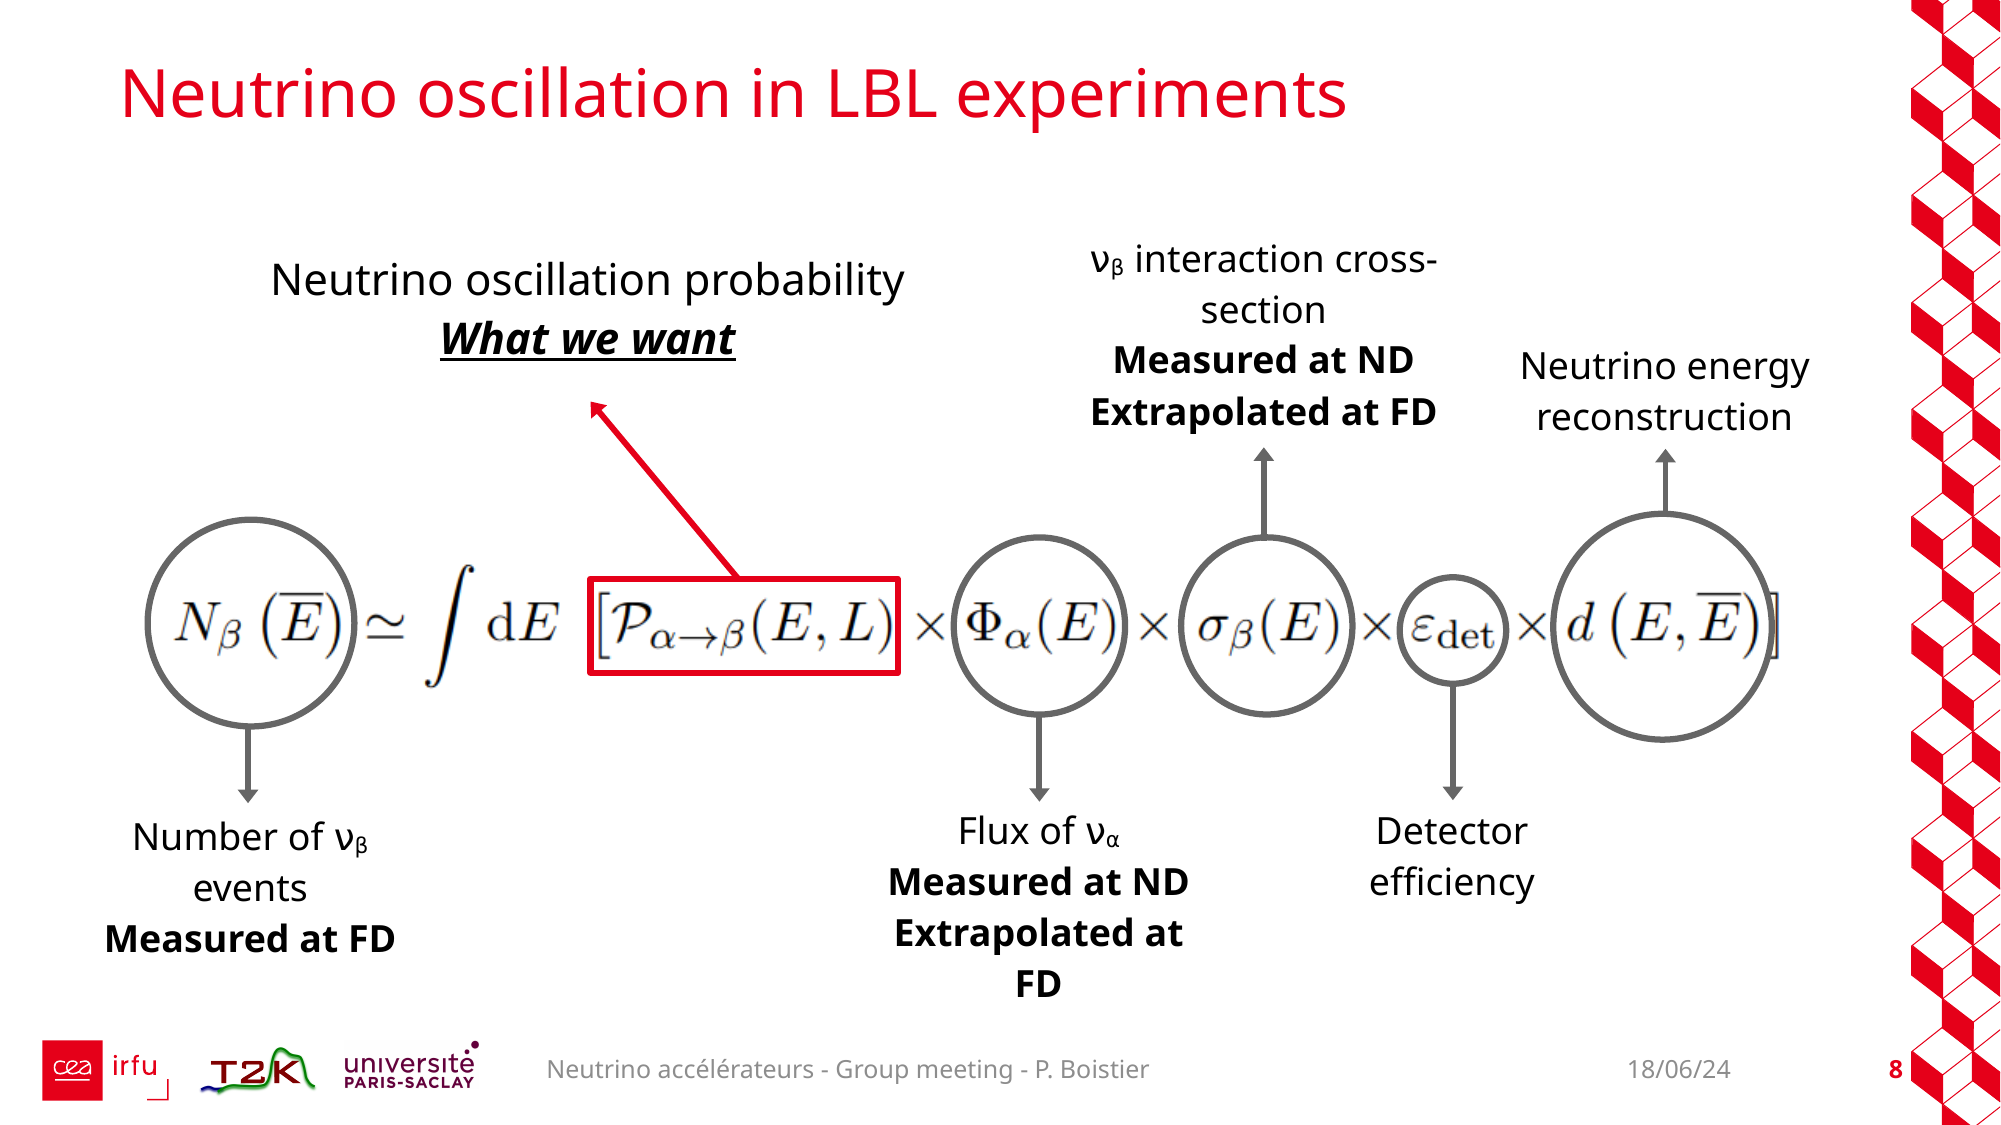

# Neutrino oscillation in LBL experiments
νβ interaction cross-section
Measured at ND
Extrapolated at FD
Neutrino energy reconstruction
Neutrino oscillation probability
What we want
Flux of να
Measured at ND
Extrapolated at FD
Detector efficiency
Number of νβ events
Measured at FD
Neutrino accélérateurs - Group meeting - P. Boistier
18/06/24
8